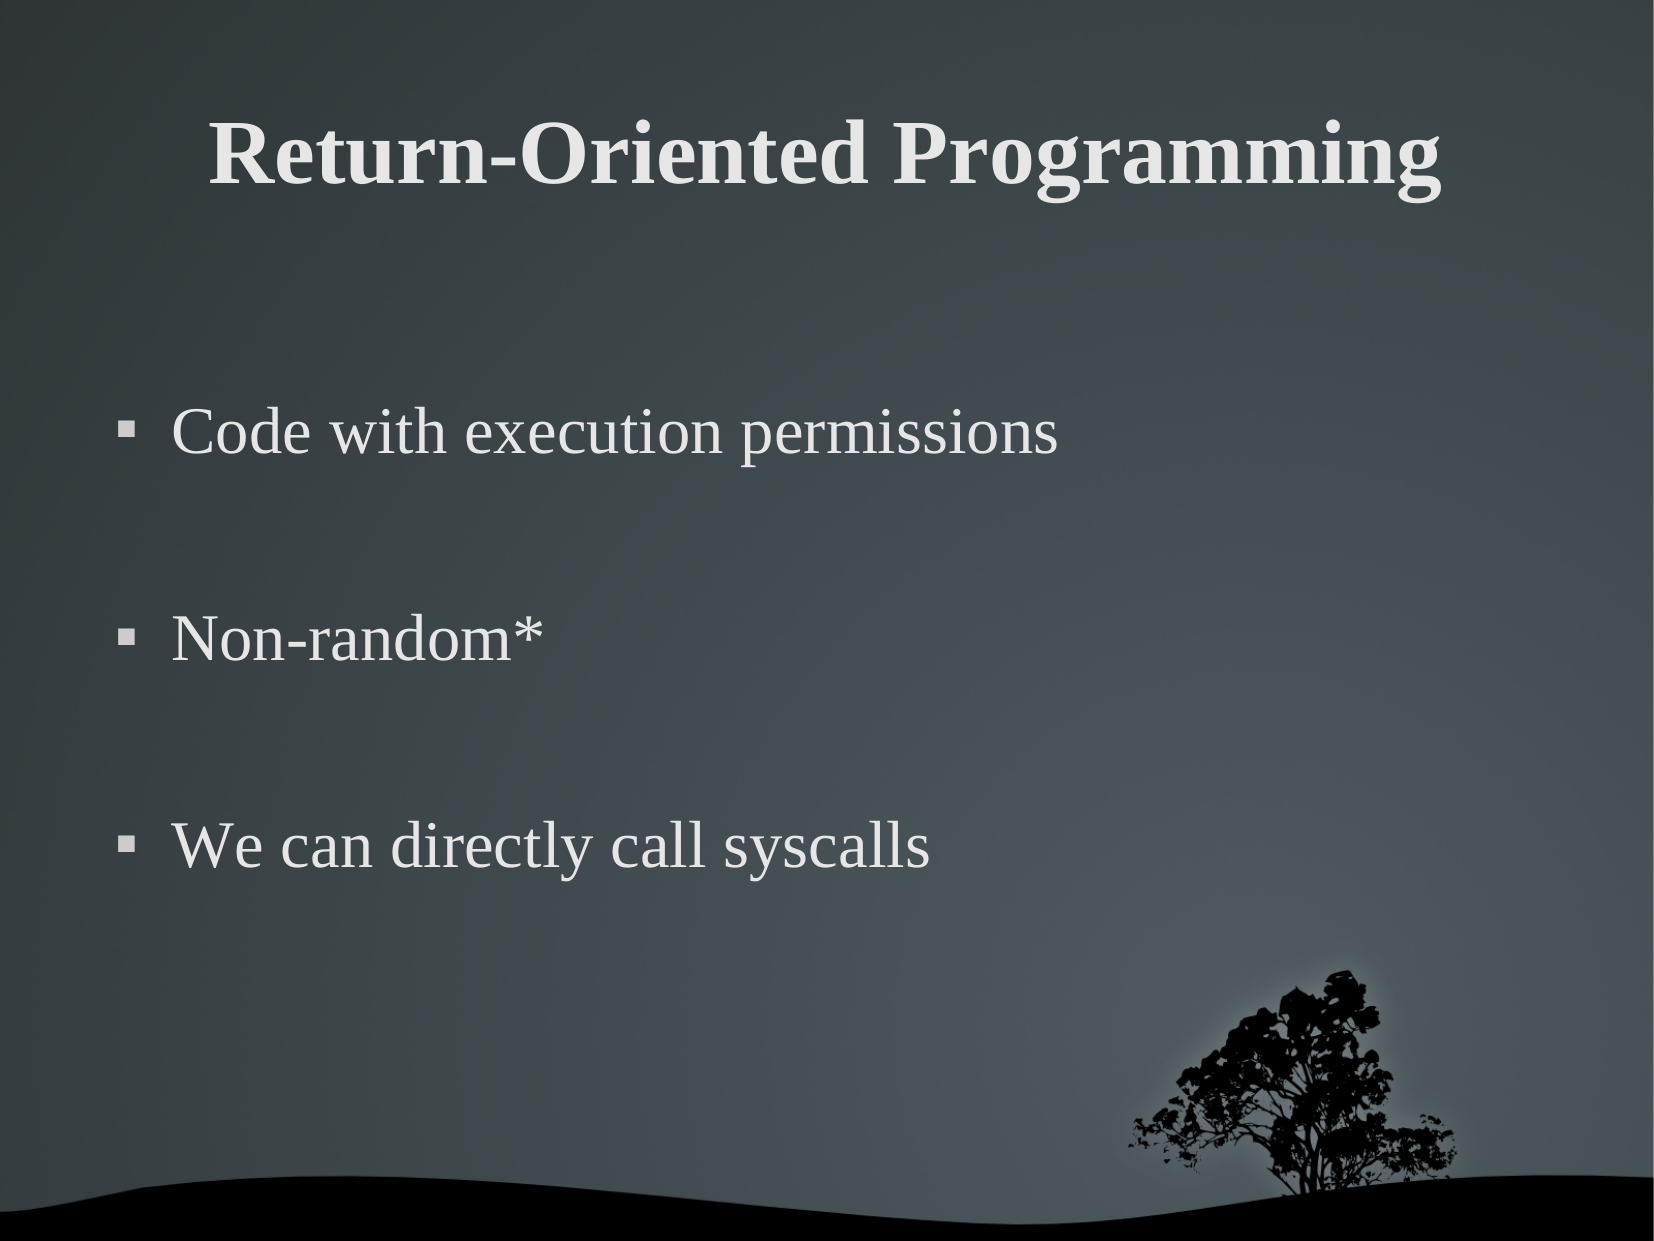

# Return-Oriented Programming
Code with execution permissions
Non-random*
We can directly call syscalls